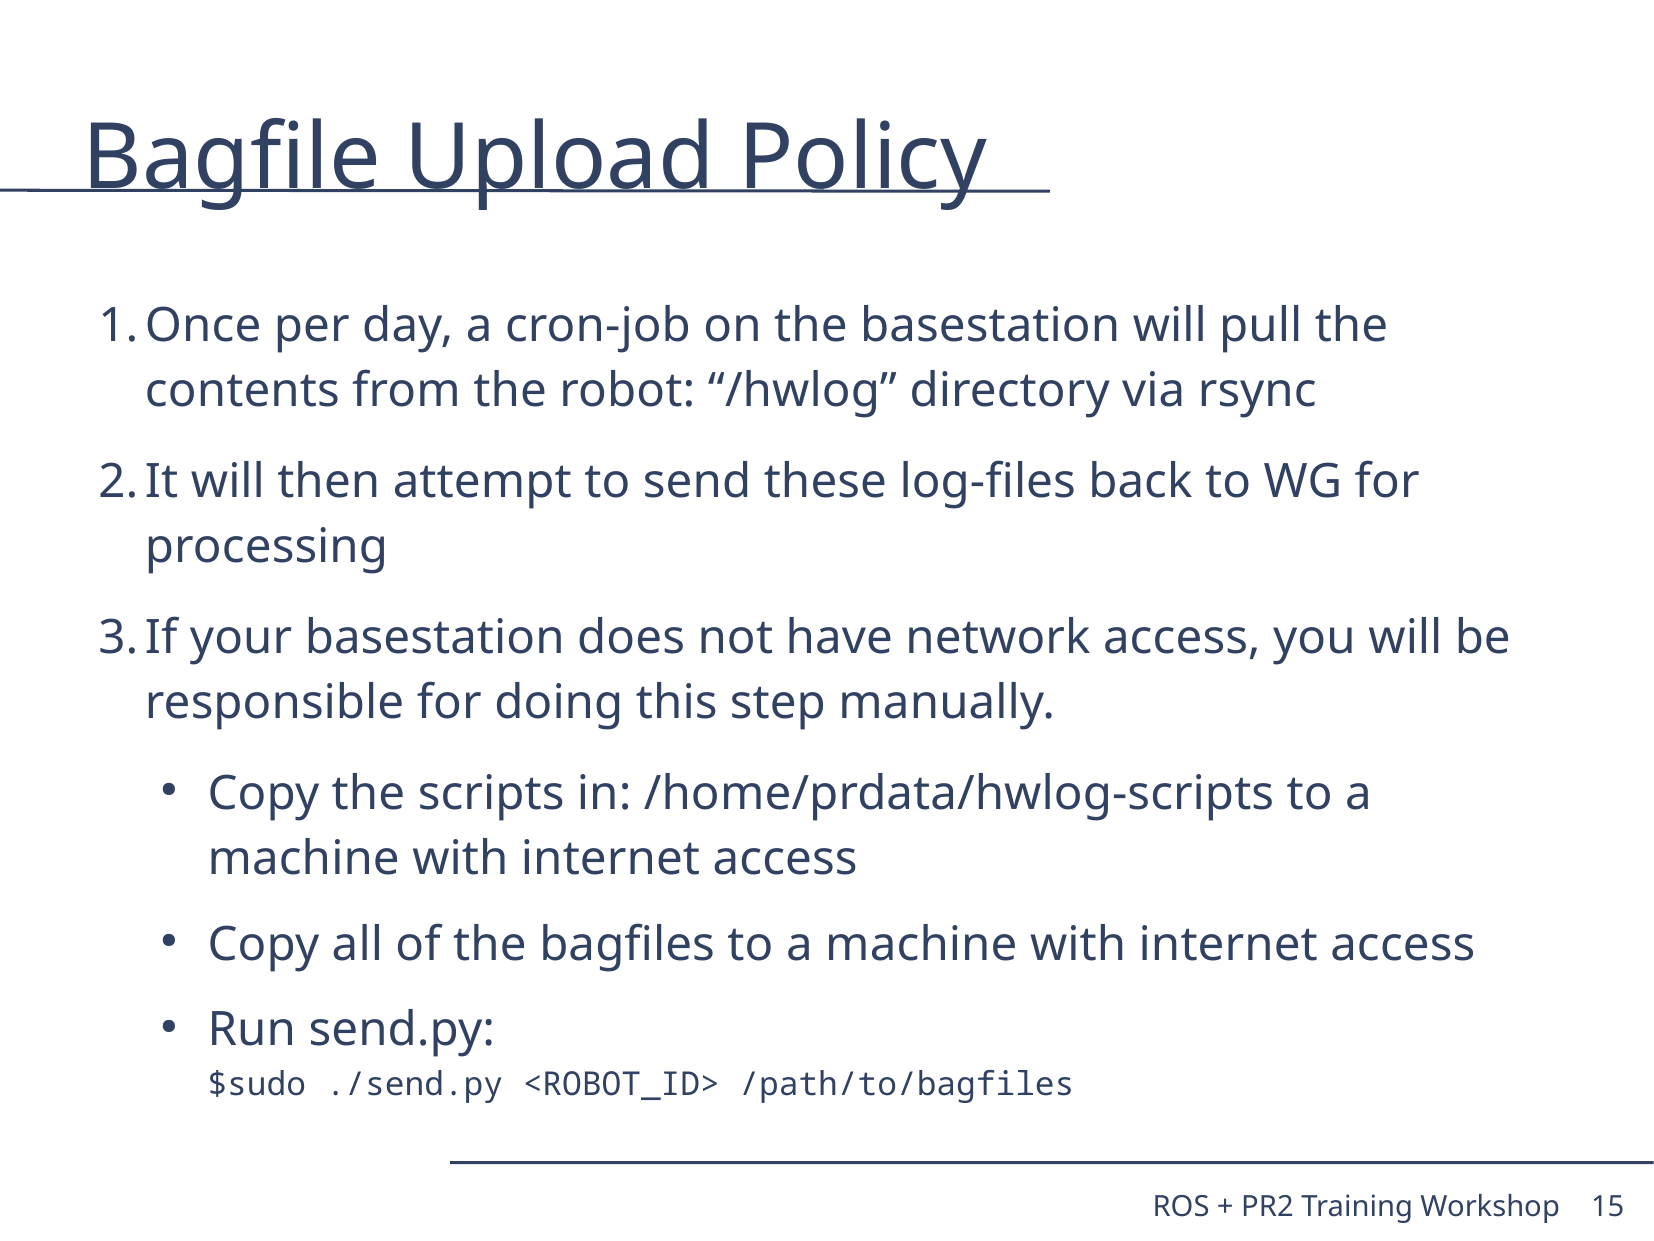

# Bagfile Upload Policy
Once per day, a cron-job on the basestation will pull the contents from the robot: “/hwlog” directory via rsync
It will then attempt to send these log-files back to WG for processing
If your basestation does not have network access, you will be responsible for doing this step manually.
Copy the scripts in: /home/prdata/hwlog-scripts to a machine with internet access
Copy all of the bagfiles to a machine with internet access
Run send.py:
$sudo ./send.py <ROBOT_ID> /path/to/bagfiles